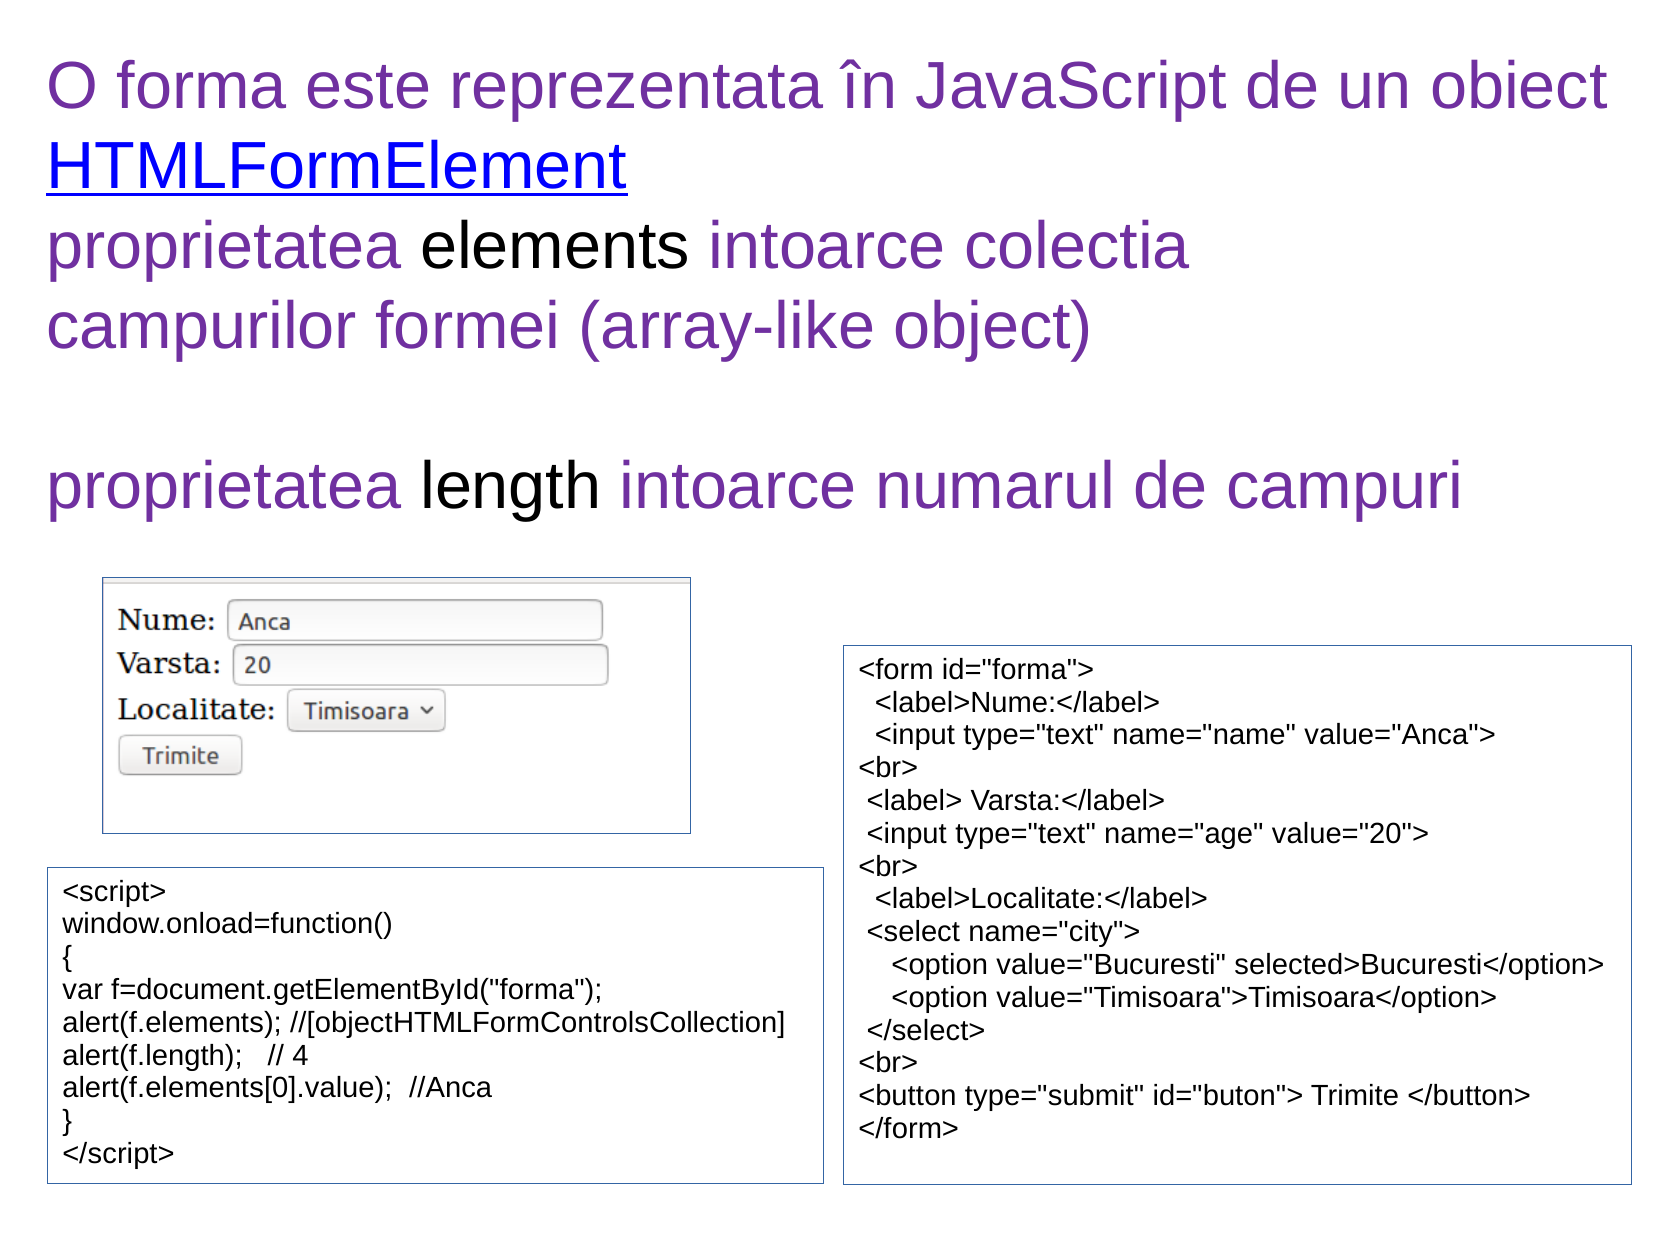

O forma este reprezentata în JavaScript de un obiect
HTMLFormElement
proprietatea elements intoarce colectia
campurilor formei (array-like object)
proprietatea length intoarce numarul de campuri
<form id="forma">
 <label>Nume:</label>
 <input type="text" name="name" value="Anca">
<br>
 <label> Varsta:</label>
 <input type="text" name="age" value="20">
<br>
 <label>Localitate:</label>
 <select name="city">
 <option value="Bucuresti" selected>Bucuresti</option>
 <option value="Timisoara">Timisoara</option>
 </select>
<br>
<button type="submit" id="buton"> Trimite </button>
</form>
<script>
window.onload=function()
{
var f=document.getElementById("forma");
alert(f.elements); //[objectHTMLFormControlsCollection]
alert(f.length); // 4
alert(f.elements[0].value); //Anca
}
</script>